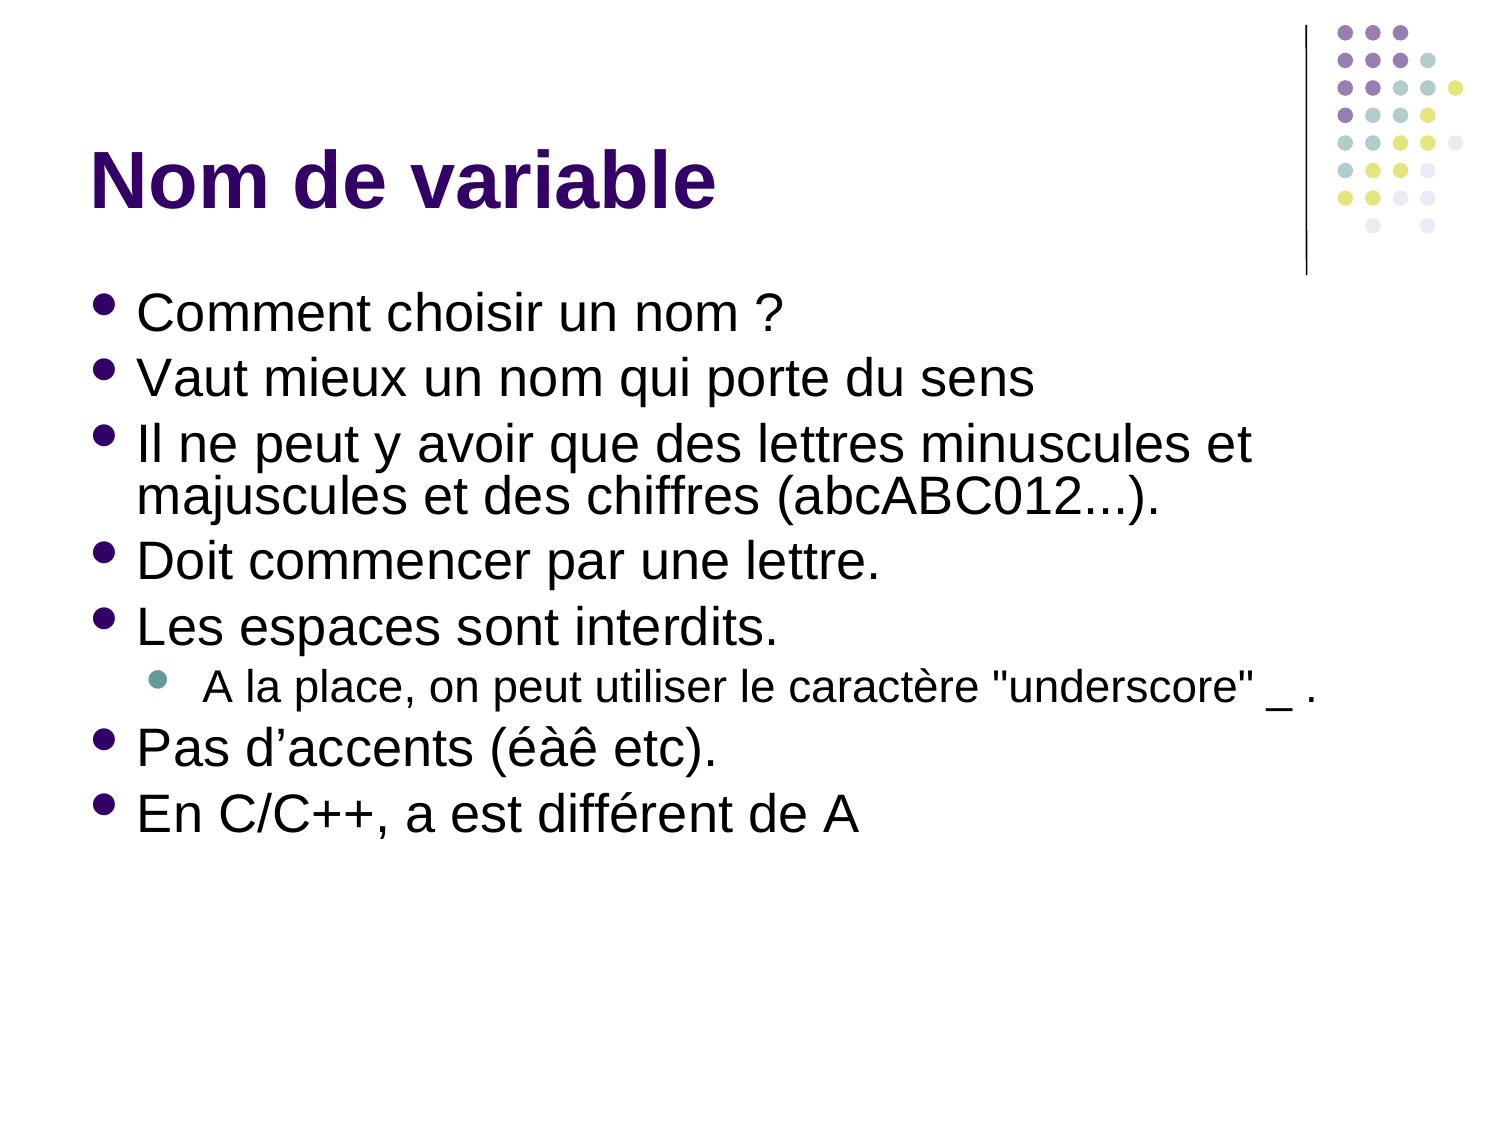

# Nom de variable
Comment choisir un nom ?
Vaut mieux un nom qui porte du sens
Il ne peut y avoir que des lettres minuscules et majuscules et des chiffres (abcABC012...).
Doit commencer par une lettre.
Les espaces sont interdits.
A la place, on peut utiliser le caractère "underscore" _ .
Pas d’accents (éàê etc).
En C/C++, a est différent de A